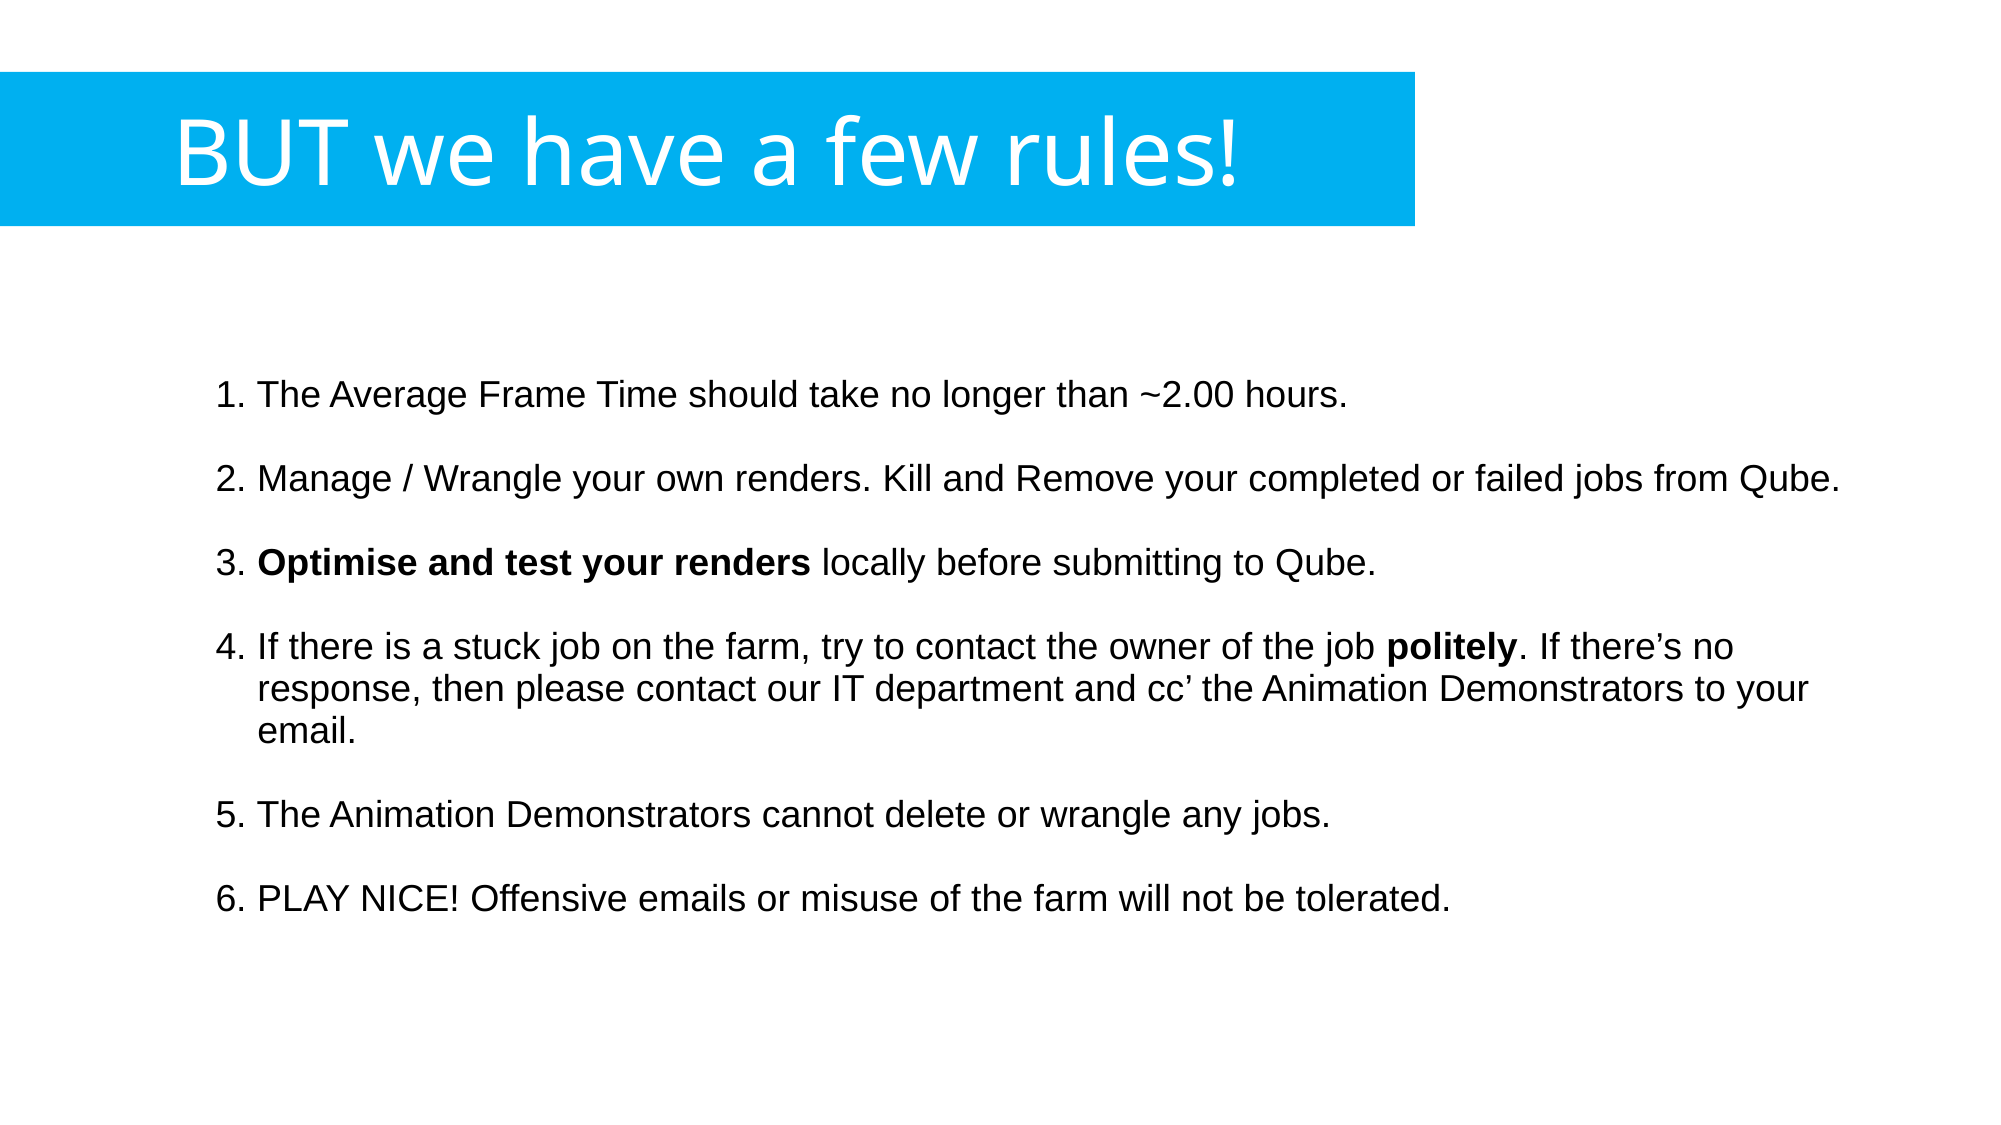

BUT we have a few rules!
1. The Average Frame Time should take no longer than ~2.00 hours.
2. Manage / Wrangle your own renders. Kill and Remove your completed or failed jobs from Qube.
3. Optimise and test your renders locally before submitting to Qube.
4. If there is a stuck job on the farm, try to contact the owner of the job politely. If there’s no response, then please contact our IT department and cc’ the Animation Demonstrators to your email.
5. The Animation Demonstrators cannot delete or wrangle any jobs.
6. PLAY NICE! Offensive emails or misuse of the farm will not be tolerated.